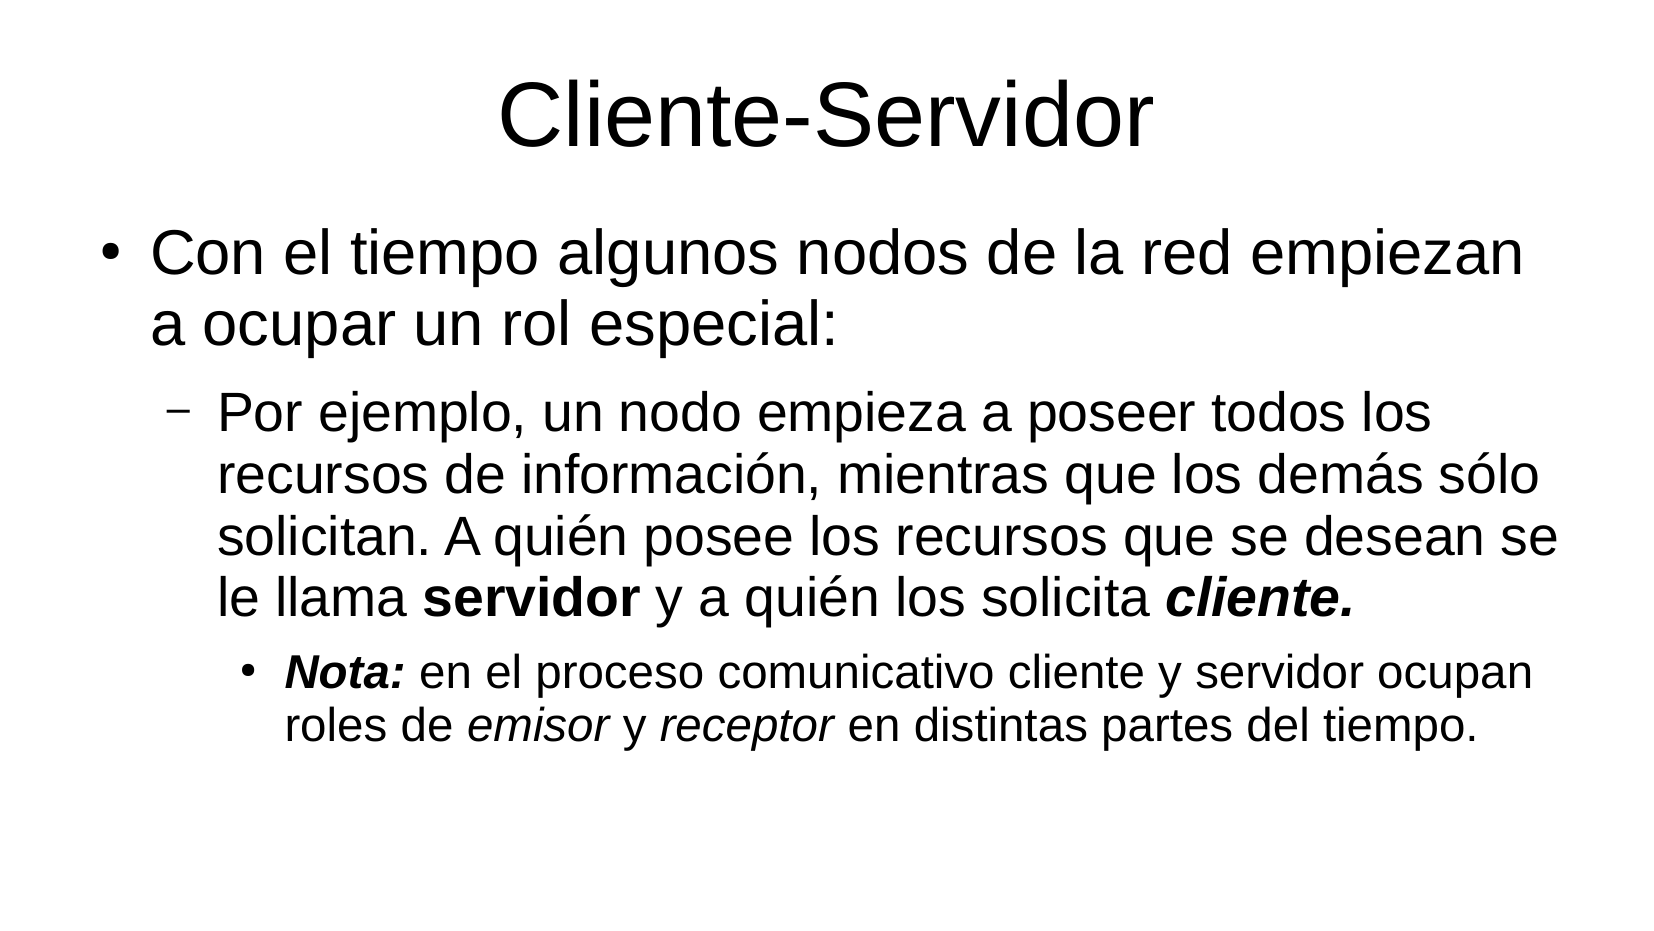

# Cliente-Servidor
Con el tiempo algunos nodos de la red empiezan a ocupar un rol especial:
Por ejemplo, un nodo empieza a poseer todos los recursos de información, mientras que los demás sólo solicitan. A quién posee los recursos que se desean se le llama servidor y a quién los solicita cliente.
Nota: en el proceso comunicativo cliente y servidor ocupan roles de emisor y receptor en distintas partes del tiempo.